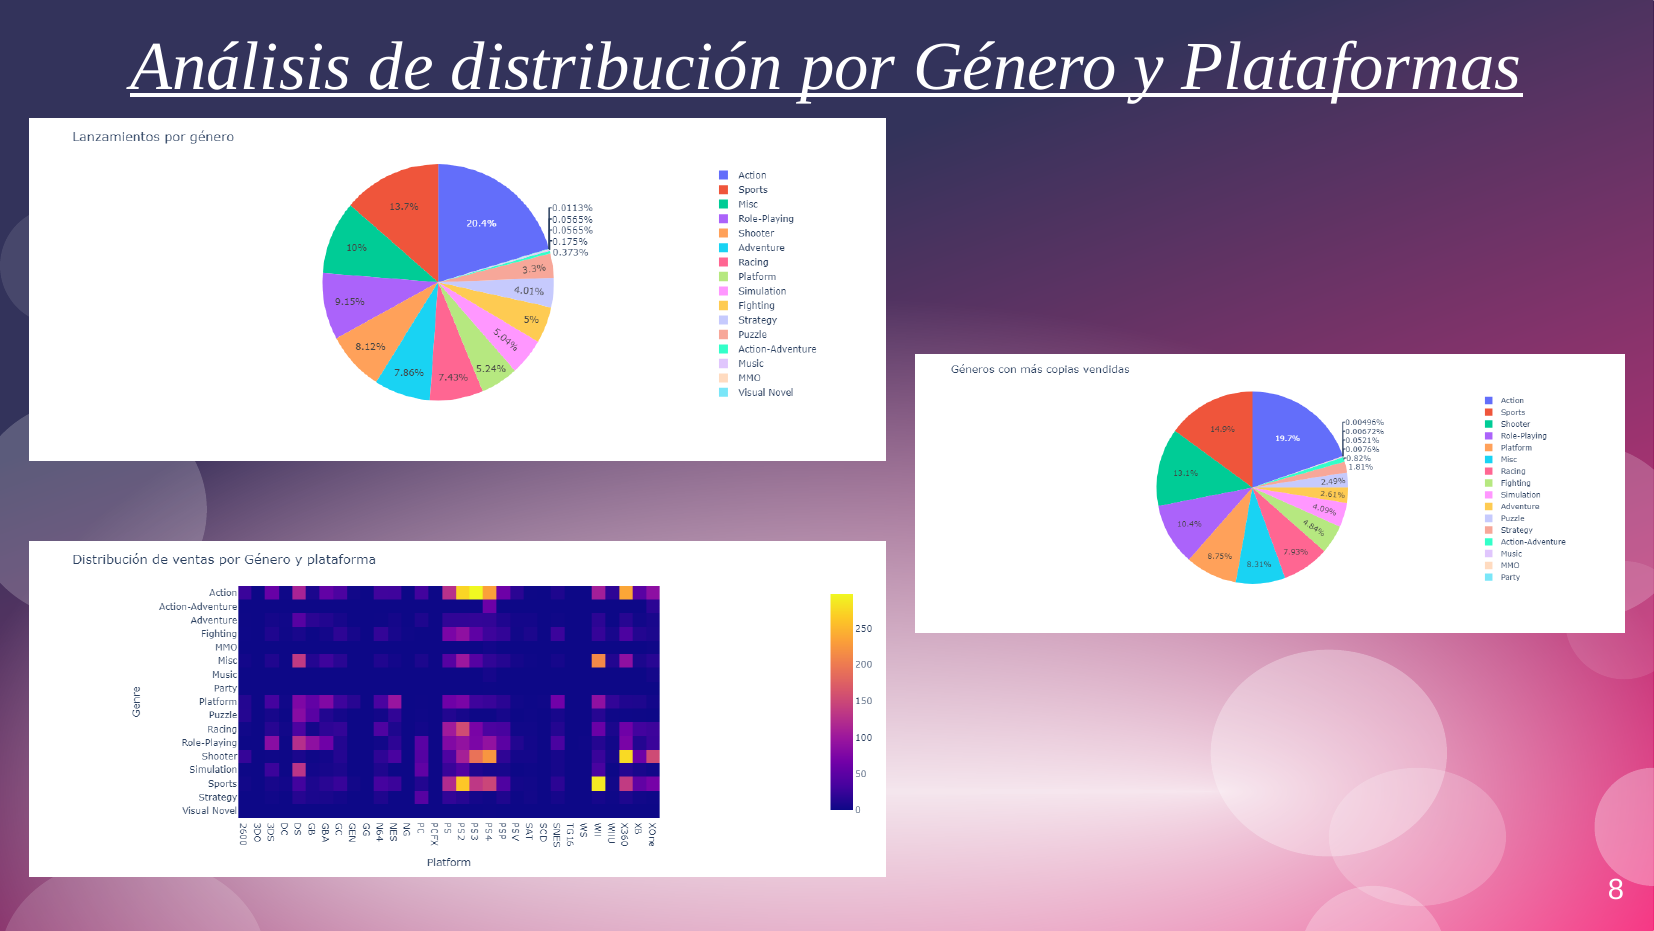

# Análisis de distribución por Género y Plataformas